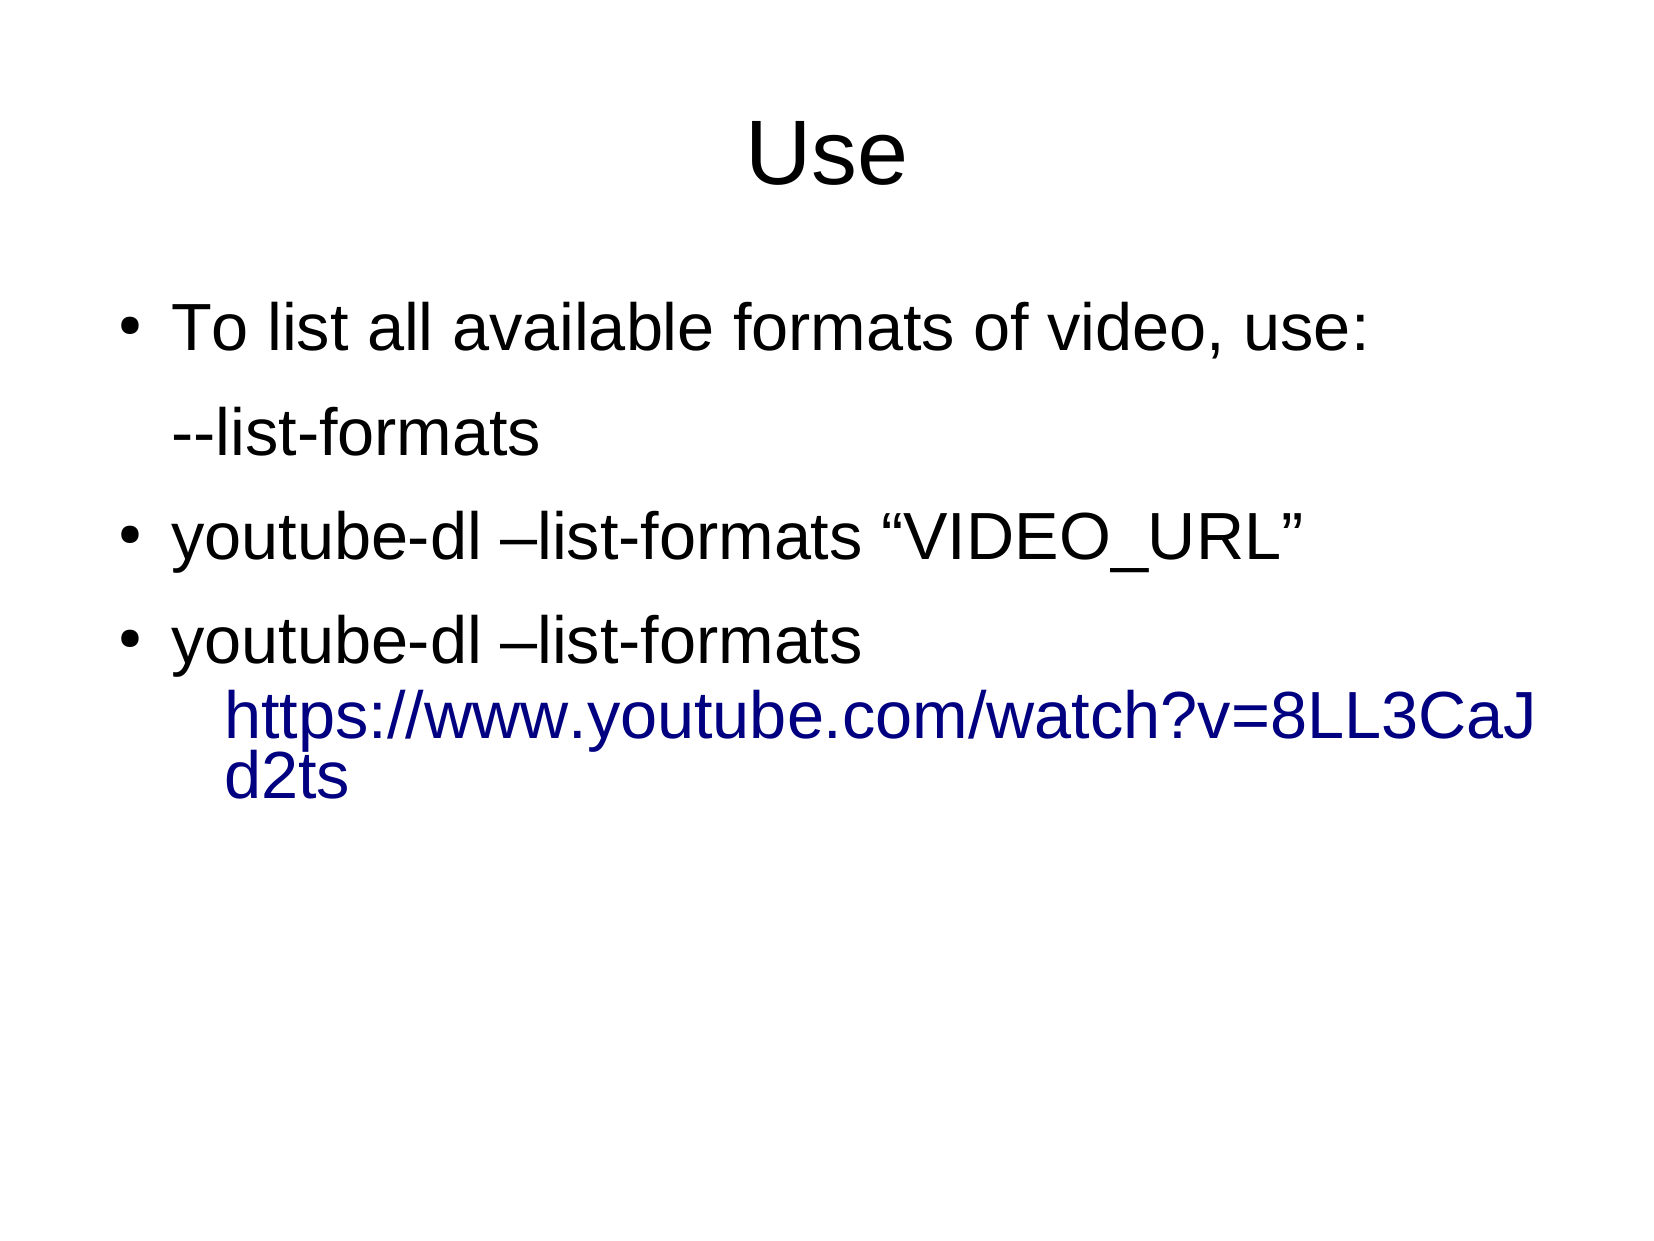

# Use
To list all available formats of video, use:
--list-formats
youtube-dl –list-formats “VIDEO_URL”
youtube-dl –list-formats https://www.youtube.com/watch?v=8LL3CaJd2ts